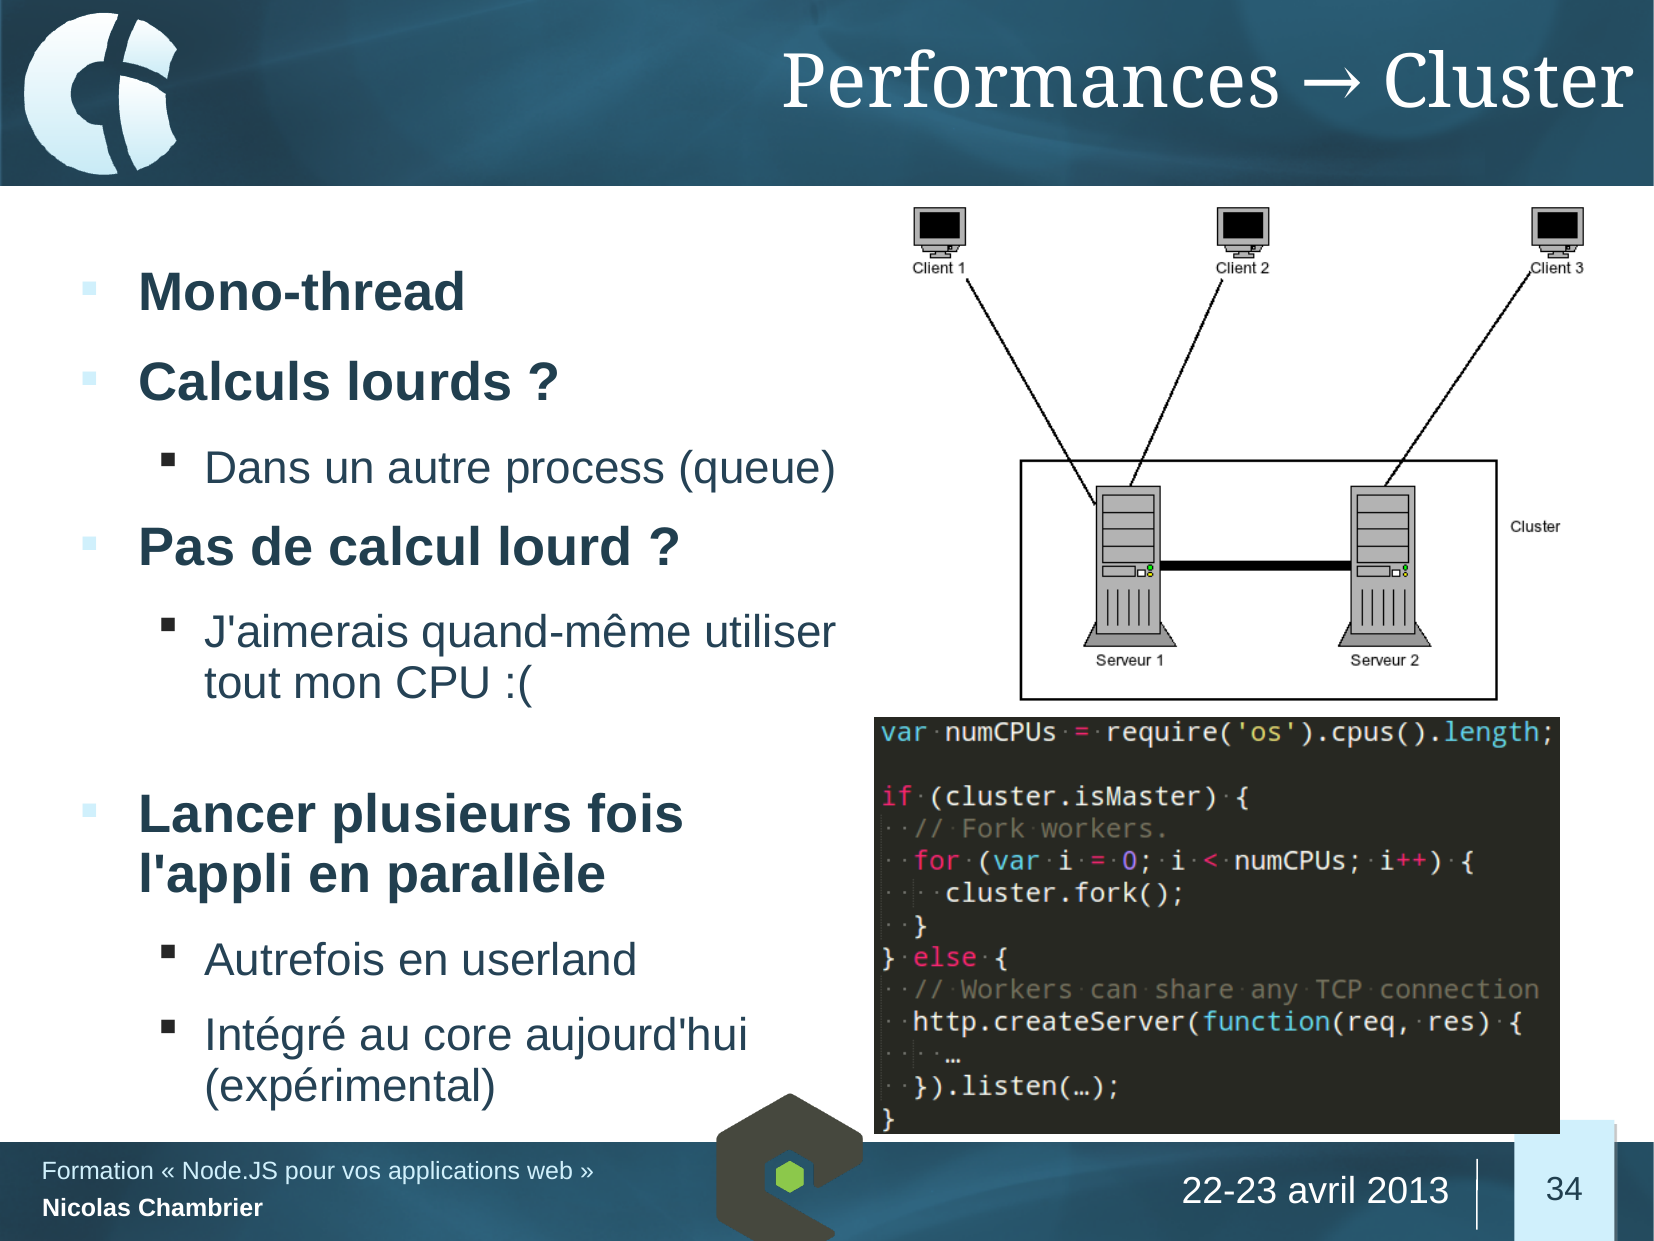

Performances → Cluster
# Mono-thread
Calculs lourds ?
Dans un autre process (queue)
Pas de calcul lourd ?
J'aimerais quand-même utiliser
tout mon CPU :(
Lancer plusieurs fois
l'appli en parallèle
Autrefois en userland
Intégré au core aujourd'hui
(expérimental)